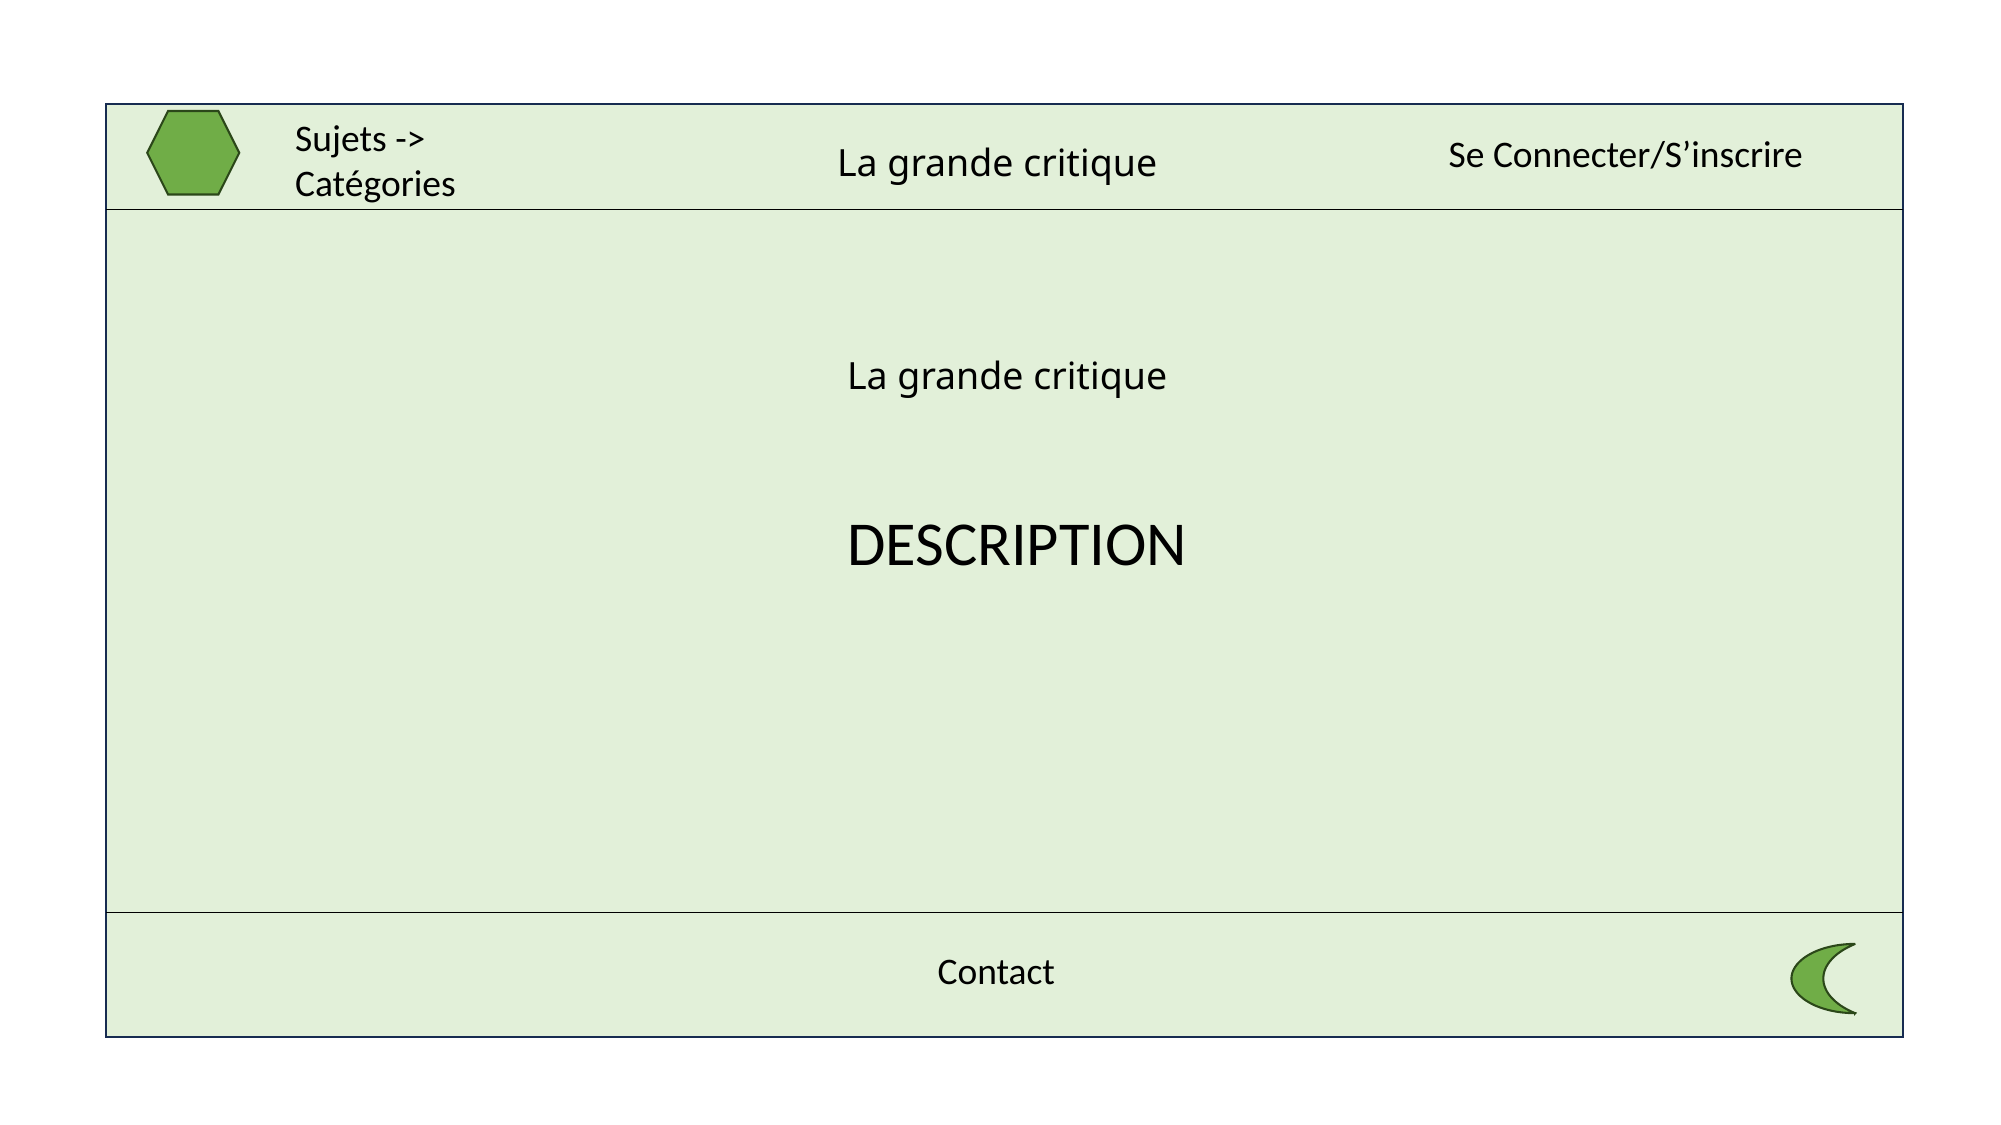

Sujets -> Catégories
Se Connecter/S’inscrire
La grande critique
La grande critique
DESCRIPTION
Contact